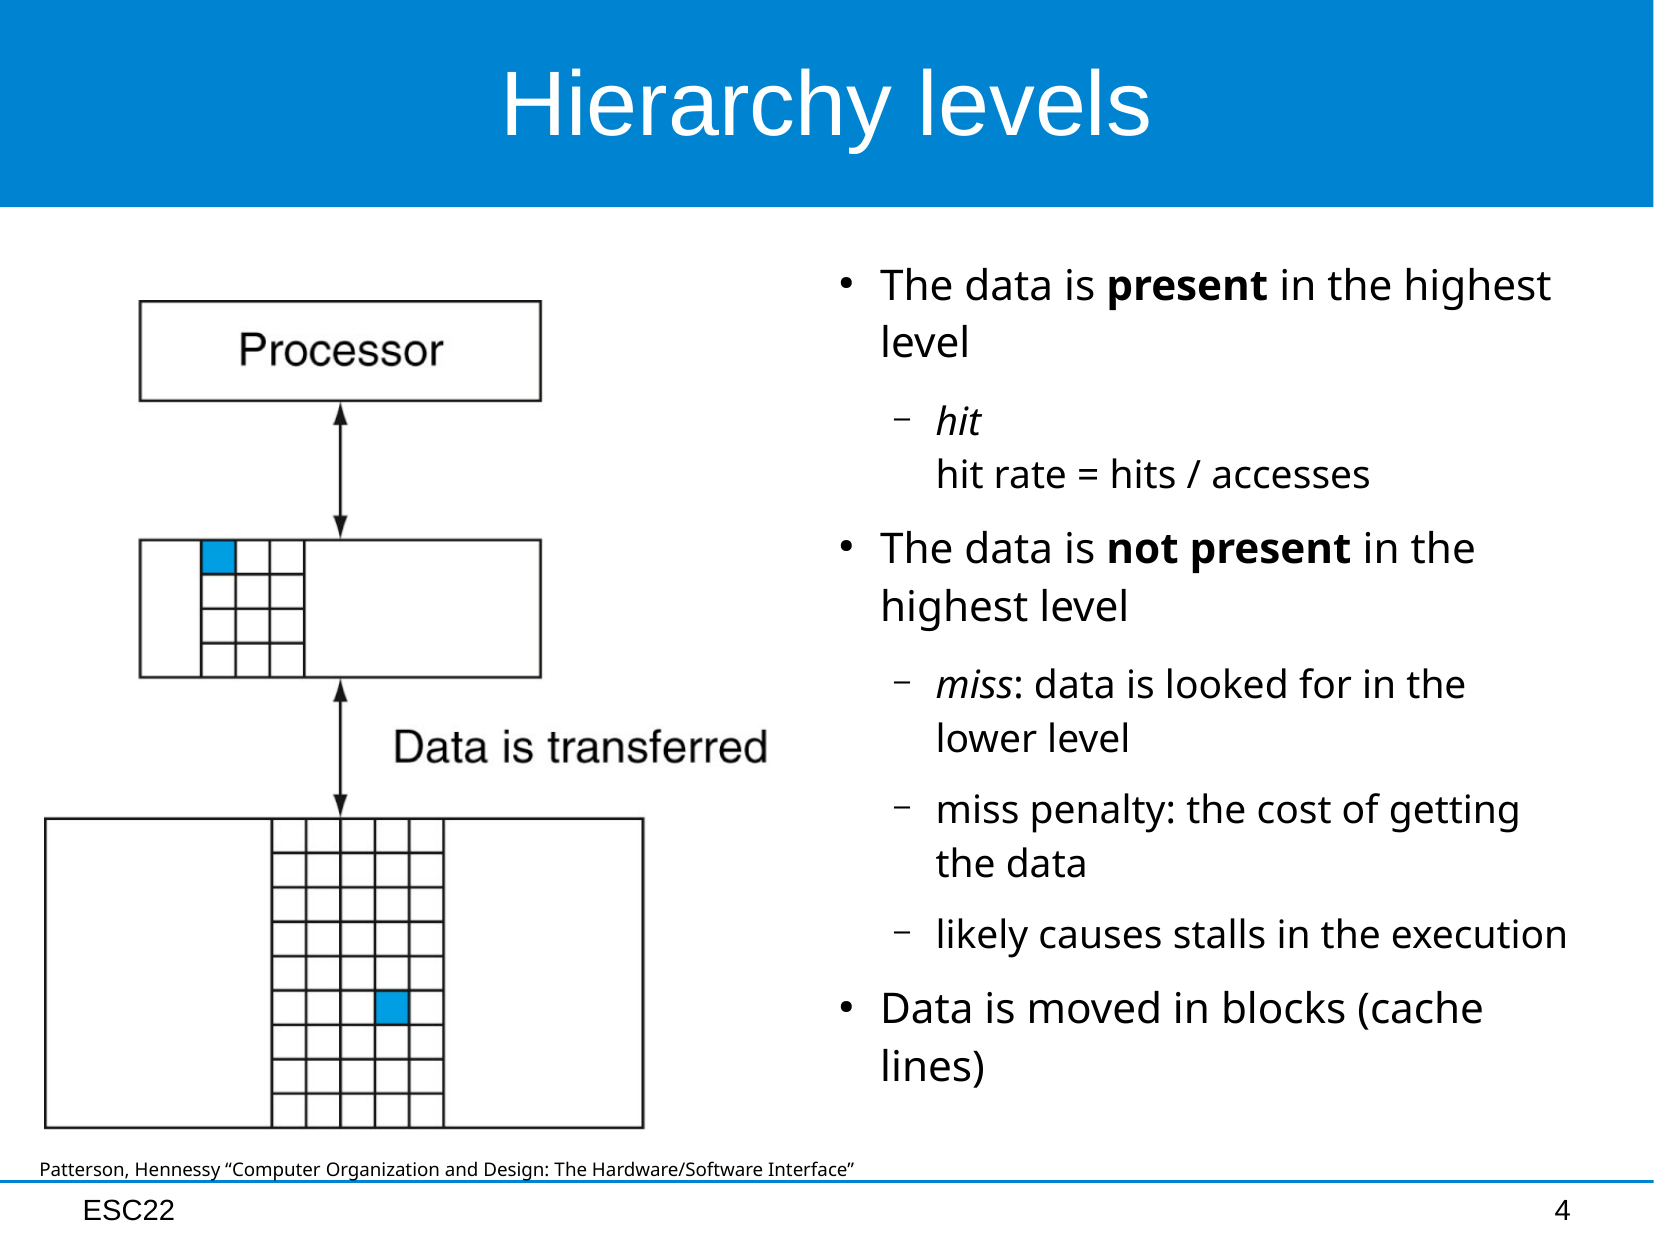

# Hierarchy levels
The data is present in the highest level
hit
hit rate = hits / accesses
The data is not present in the highest level
miss: data is looked for in the lower level
miss penalty: the cost of getting the data
likely causes stalls in the execution
Data is moved in blocks (cache lines)
Patterson, Hennessy “Computer Organization and Design: The Hardware/Software Interface”
ESC22
4